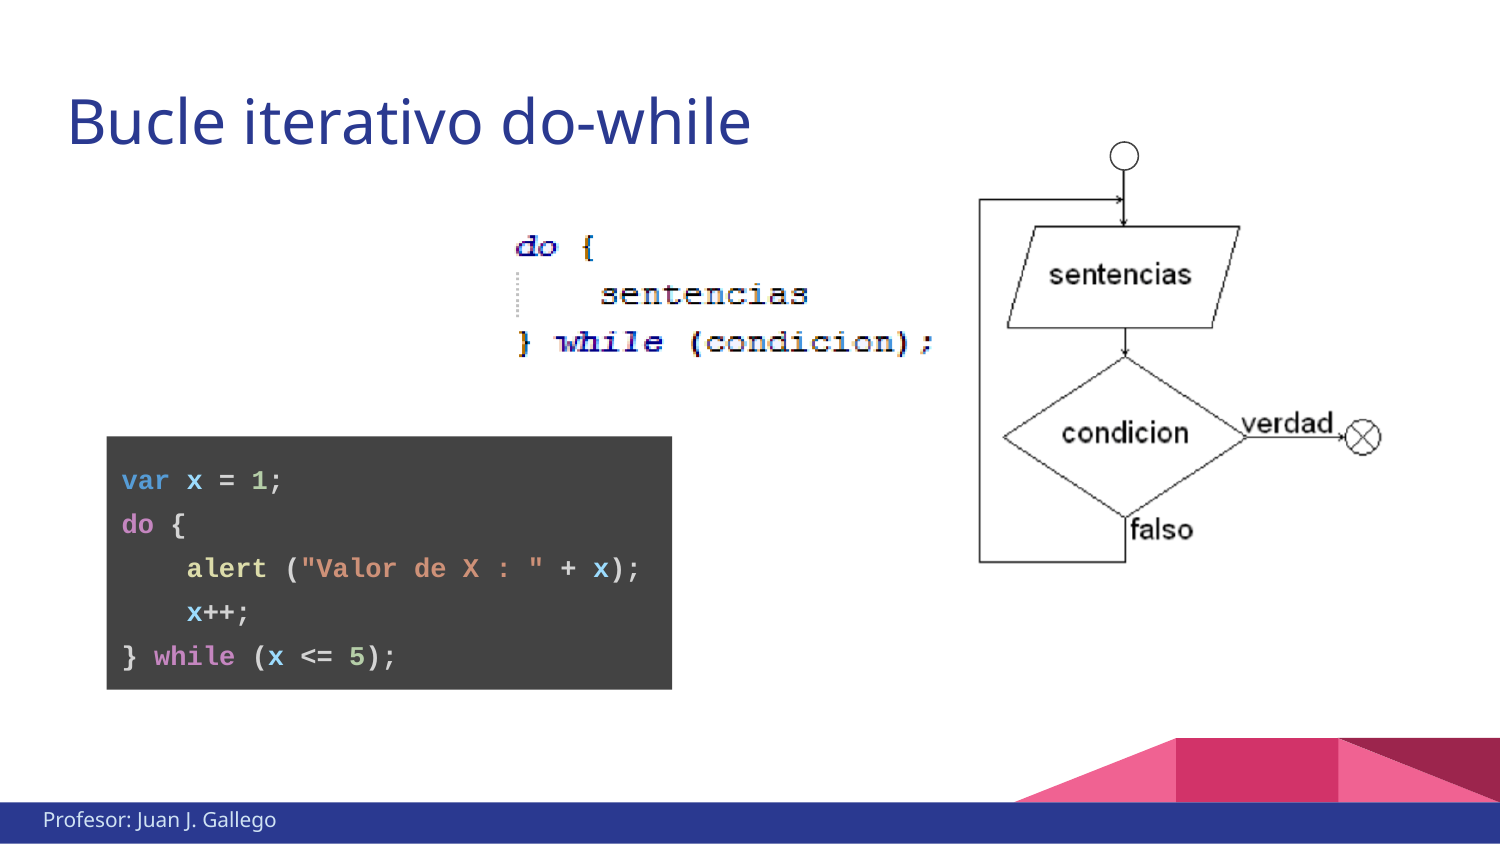

# Bucle iterativo do-while
var x = 1;
do {
 alert ("Valor de X : " + x);
 x++;
} while (x <= 5);